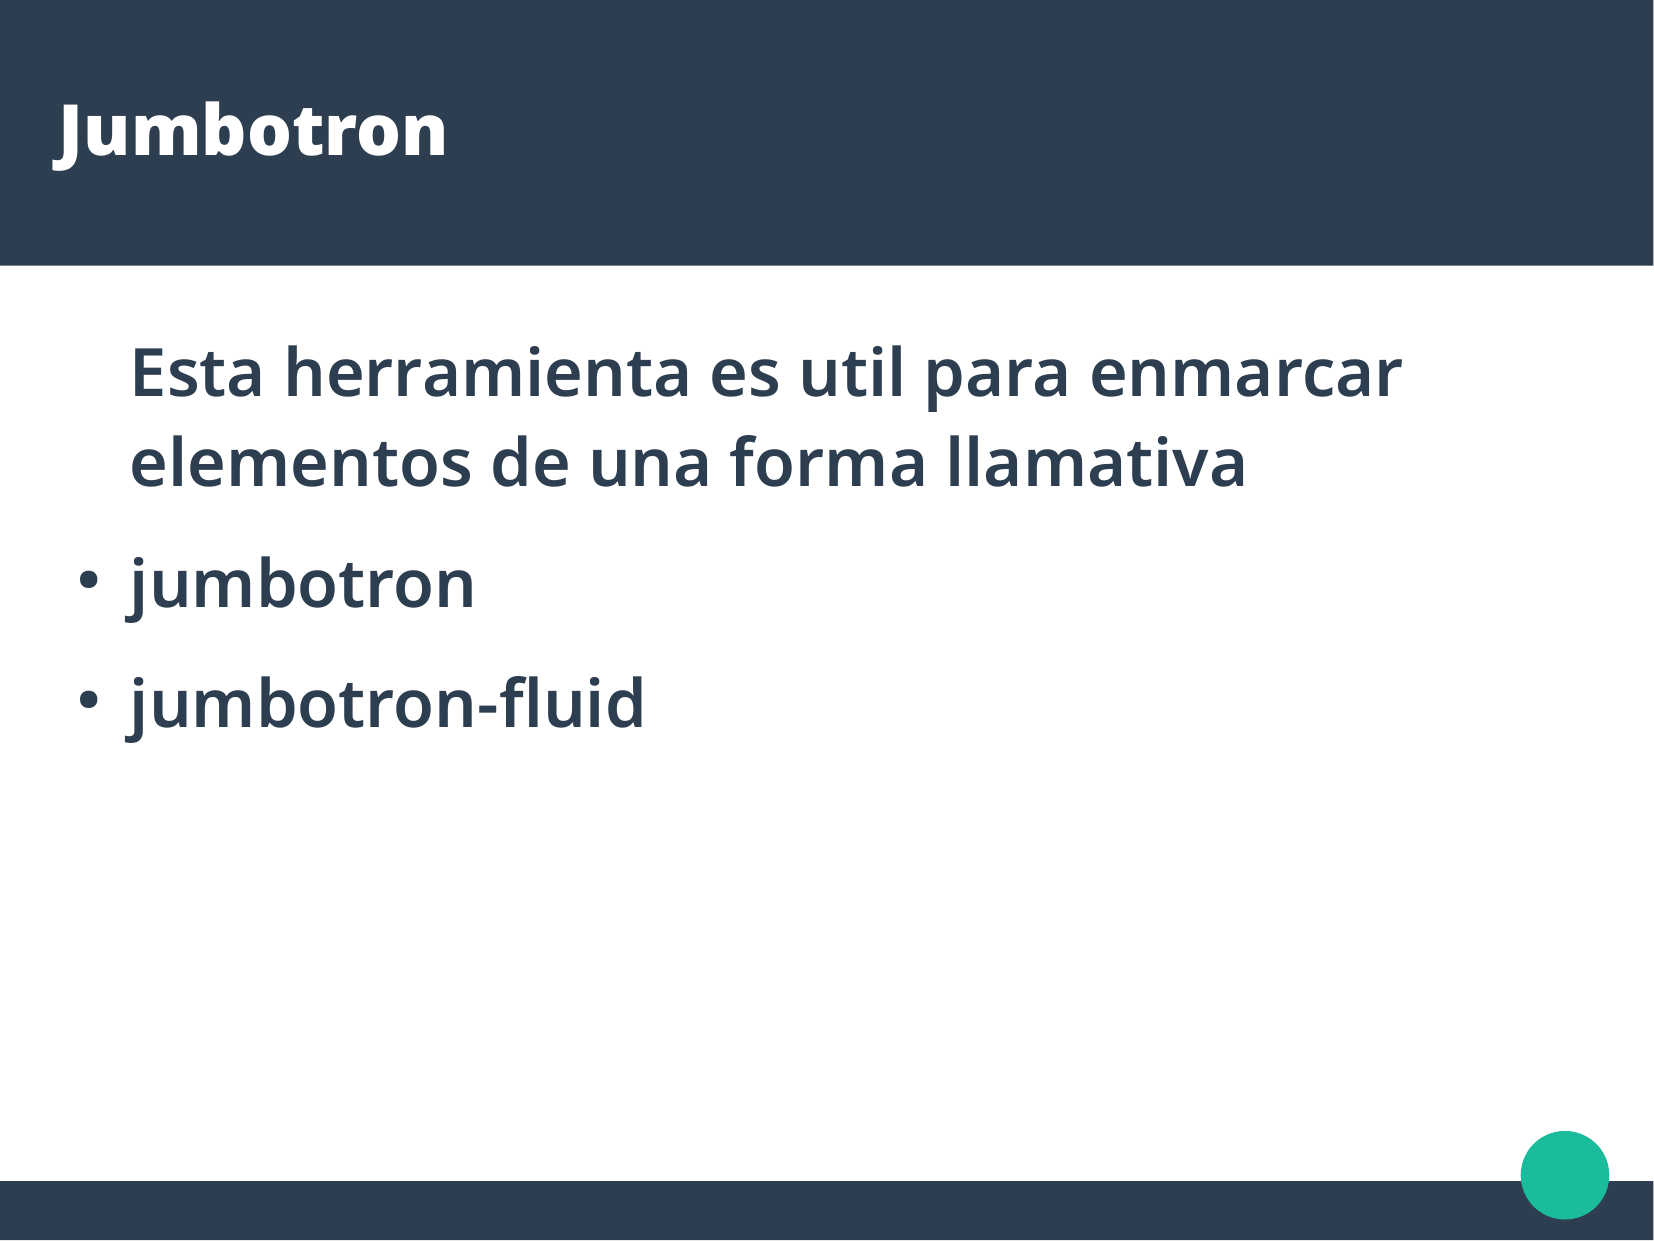

# Jumbotron
Esta herramienta es util para enmarcar elementos de una forma llamativa
jumbotron
jumbotron-fluid